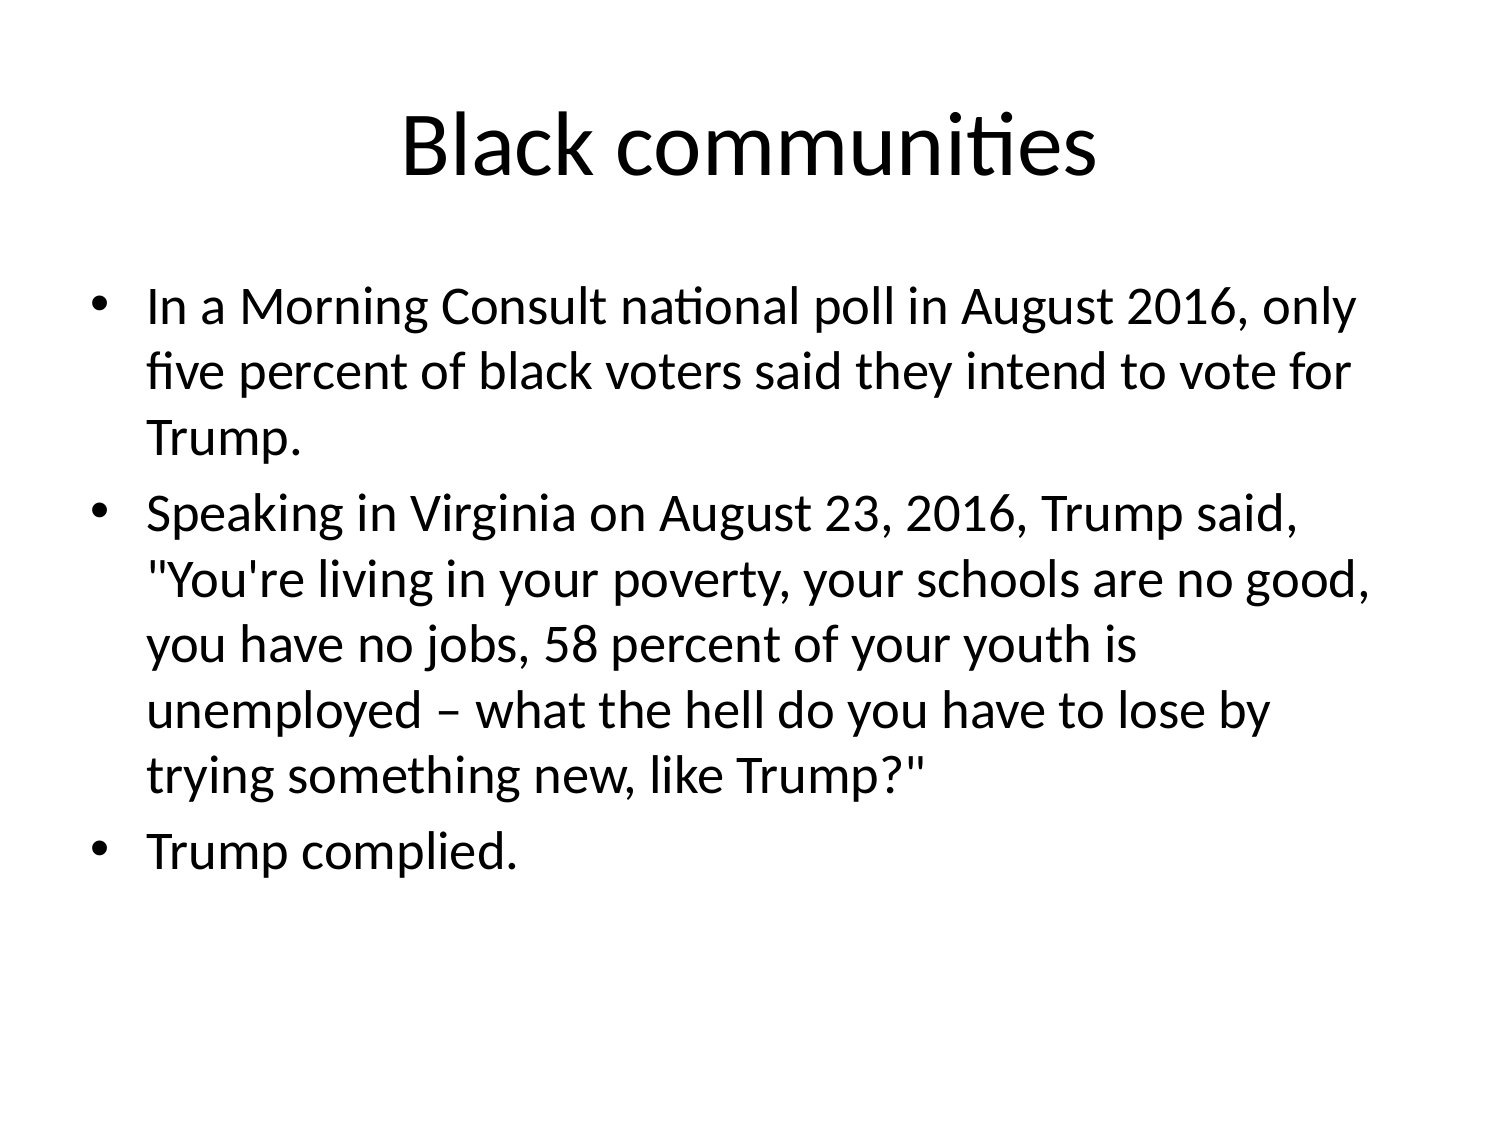

# Black communities
In a Morning Consult national poll in August 2016, only five percent of black voters said they intend to vote for Trump.
Speaking in Virginia on August 23, 2016, Trump said, "You're living in your poverty, your schools are no good, you have no jobs, 58 percent of your youth is unemployed – what the hell do you have to lose by trying something new, like Trump?"
Trump complied.